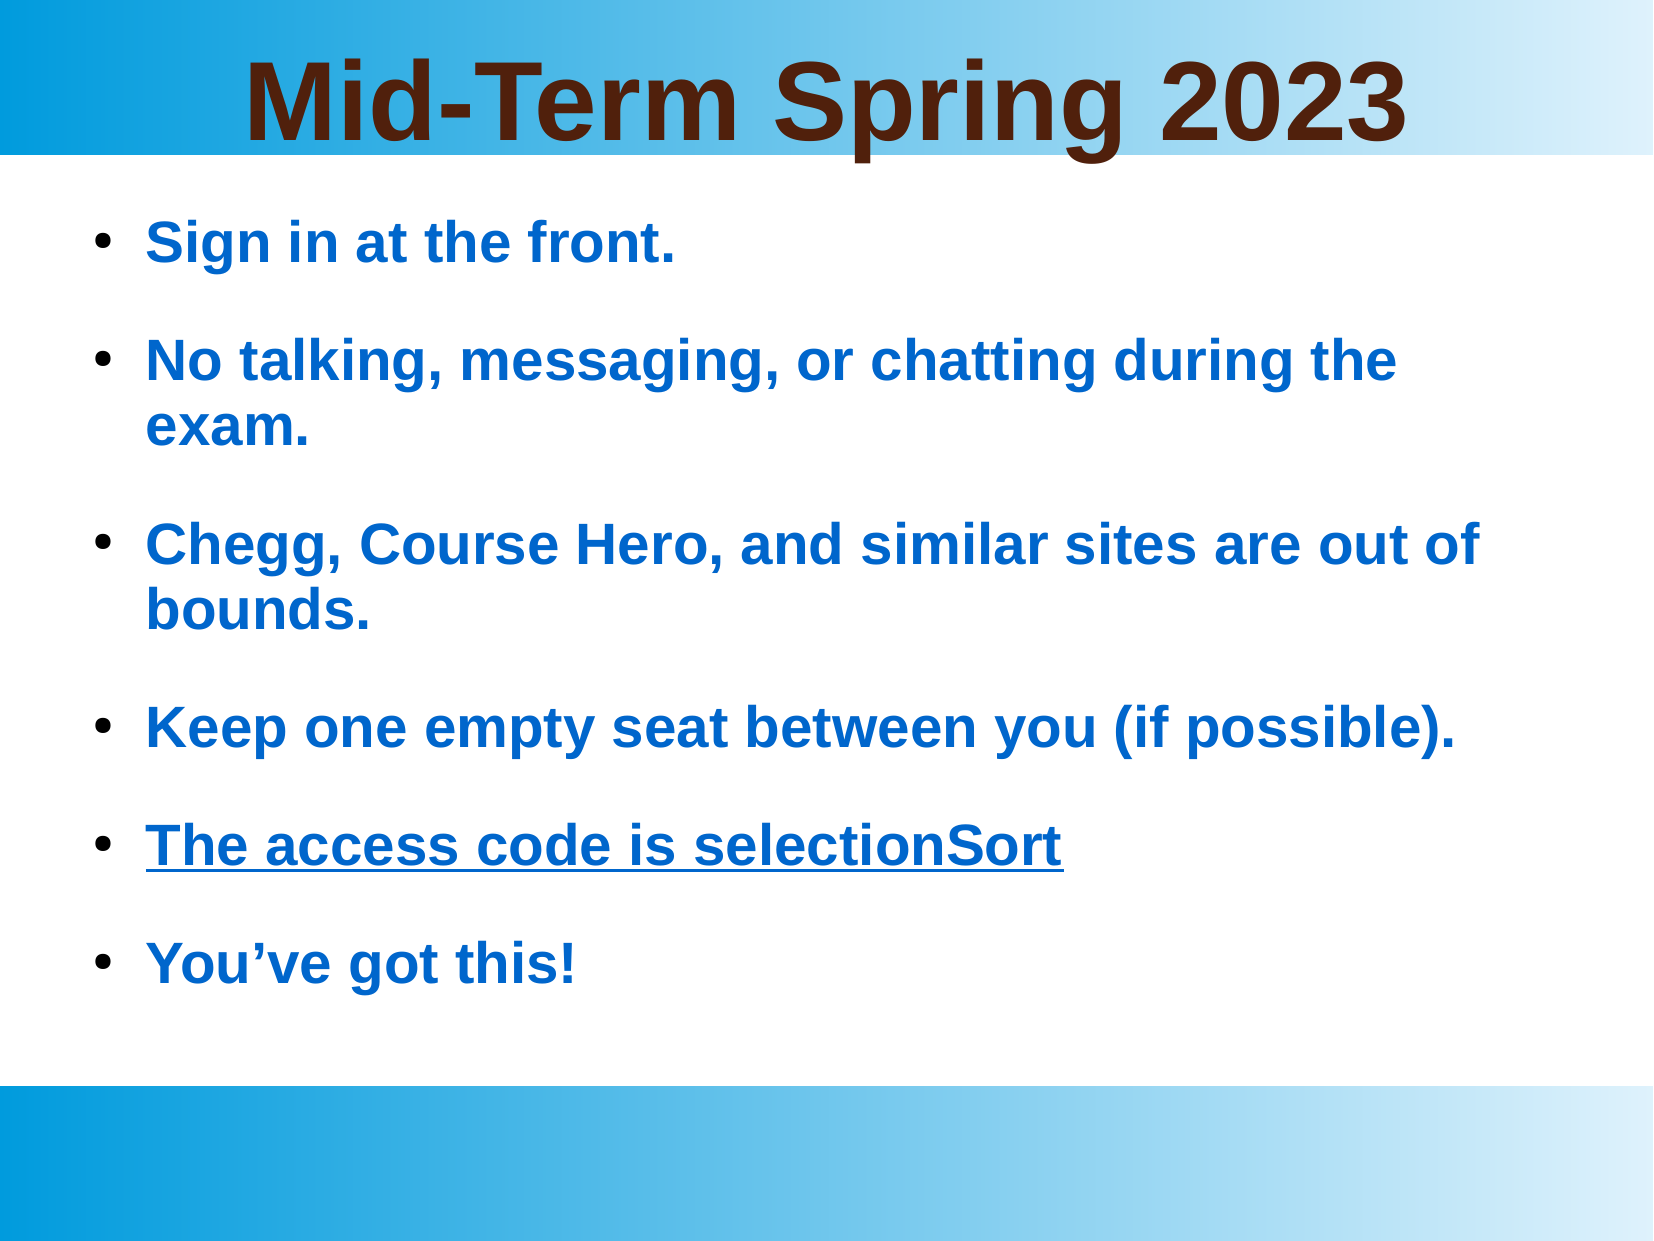

# Mid-Term Spring 2023
Sign in at the front.
No talking, messaging, or chatting during the exam.
Chegg, Course Hero, and similar sites are out of bounds.
Keep one empty seat between you (if possible).
The access code is selectionSort
You’ve got this!